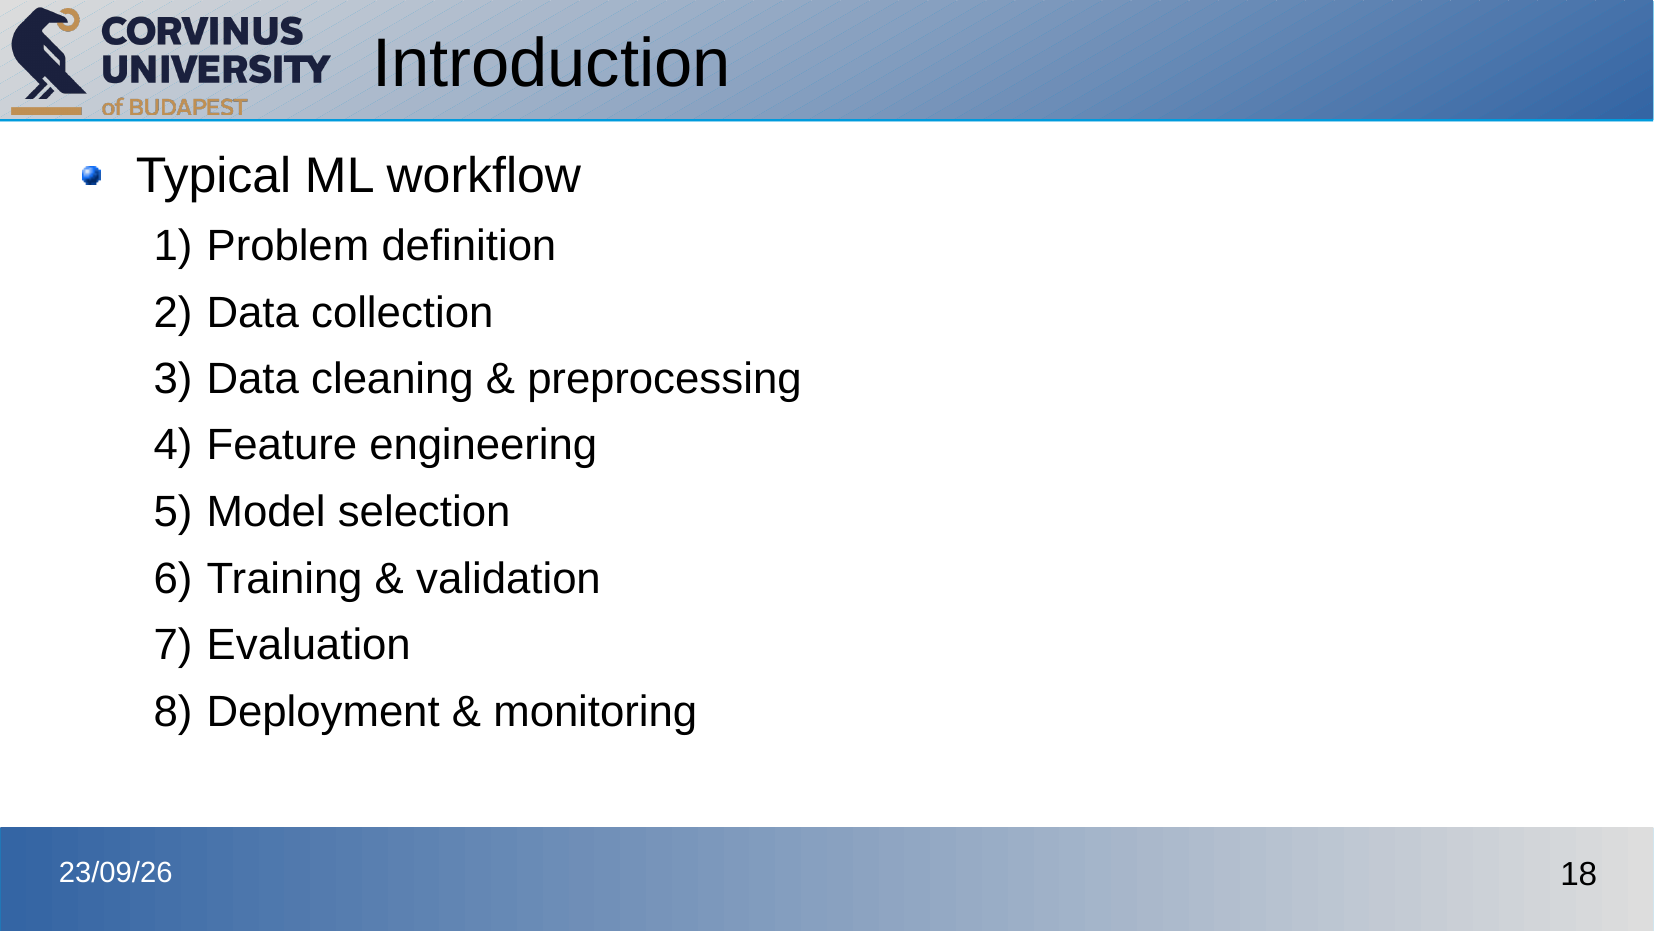

# Introduction
Typical ML workflow
Problem definition
Data collection
Data cleaning & preprocessing
Feature engineering
Model selection
Training & validation
Evaluation
Deployment & monitoring